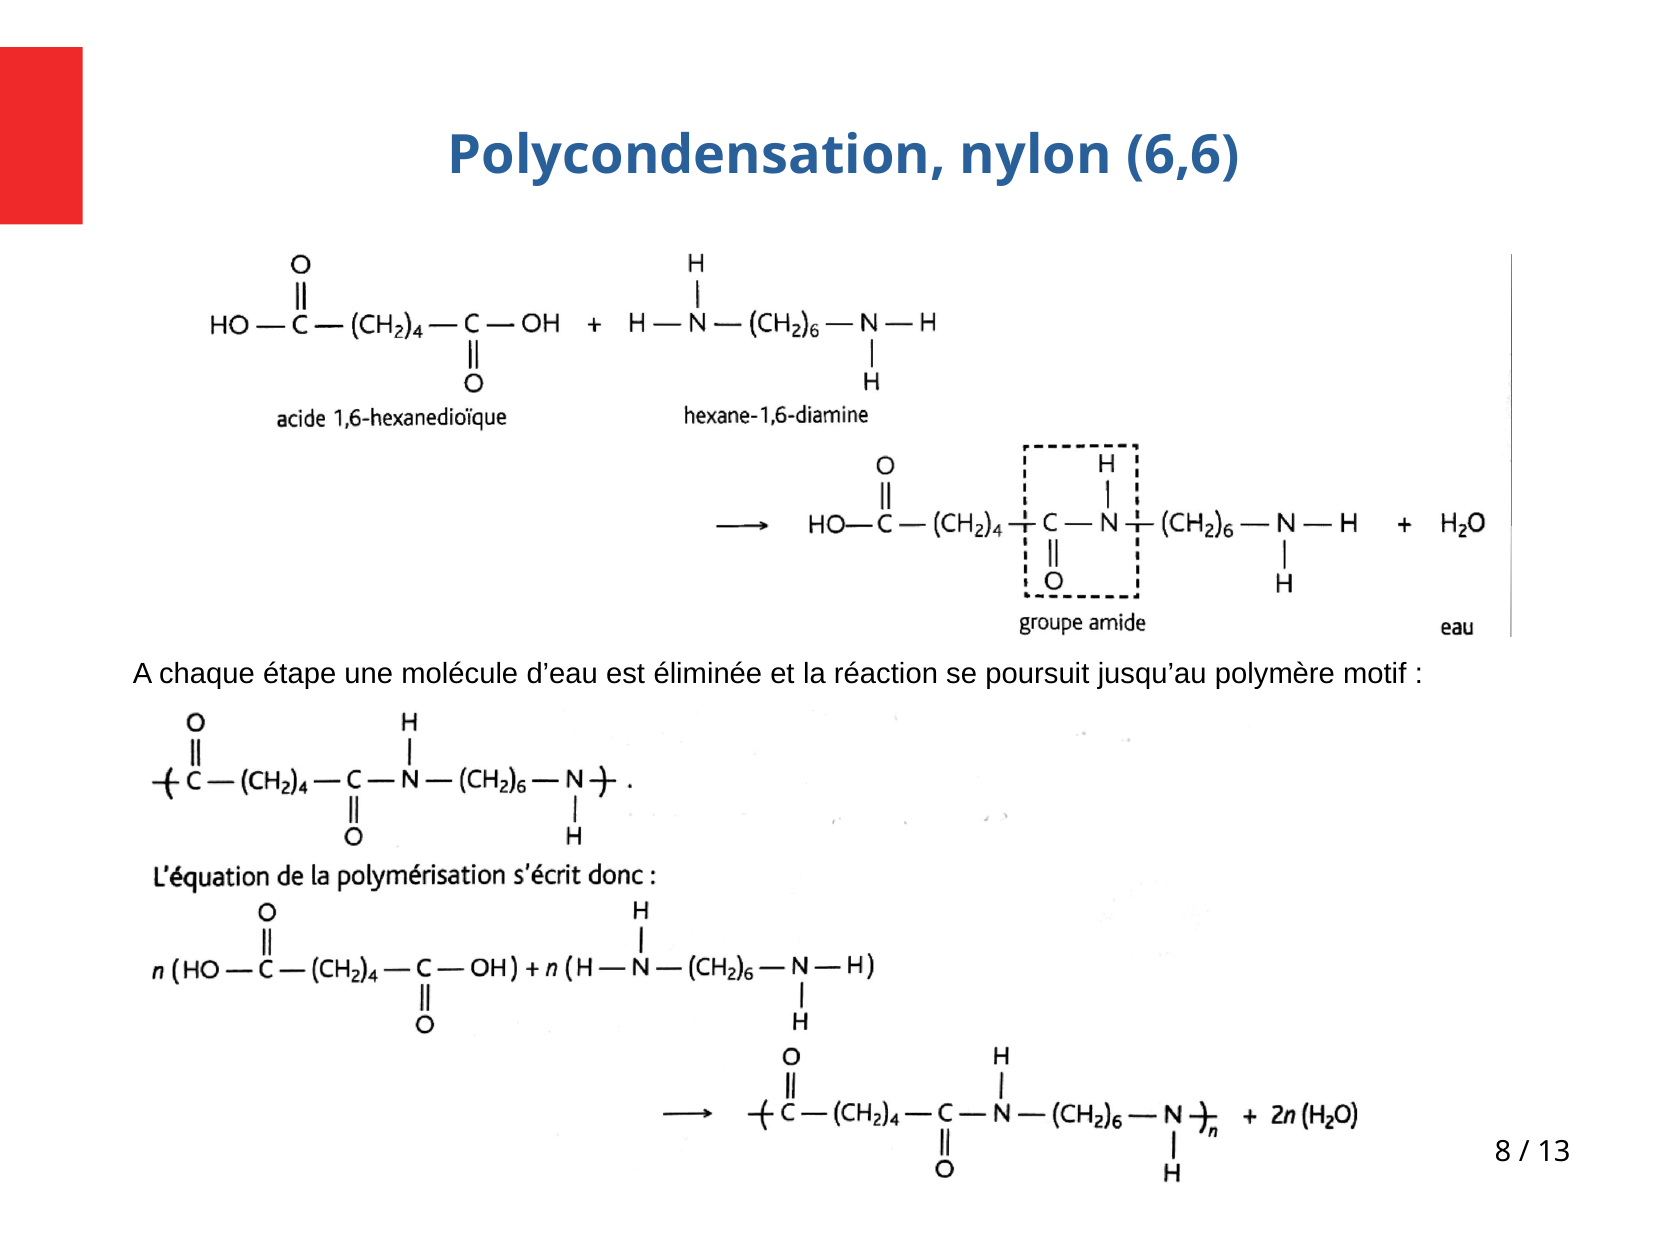

# Polycondensation, nylon (6,6)
A chaque étape une molécule d’eau est éliminée et la réaction se poursuit jusqu’au polymère motif :
8